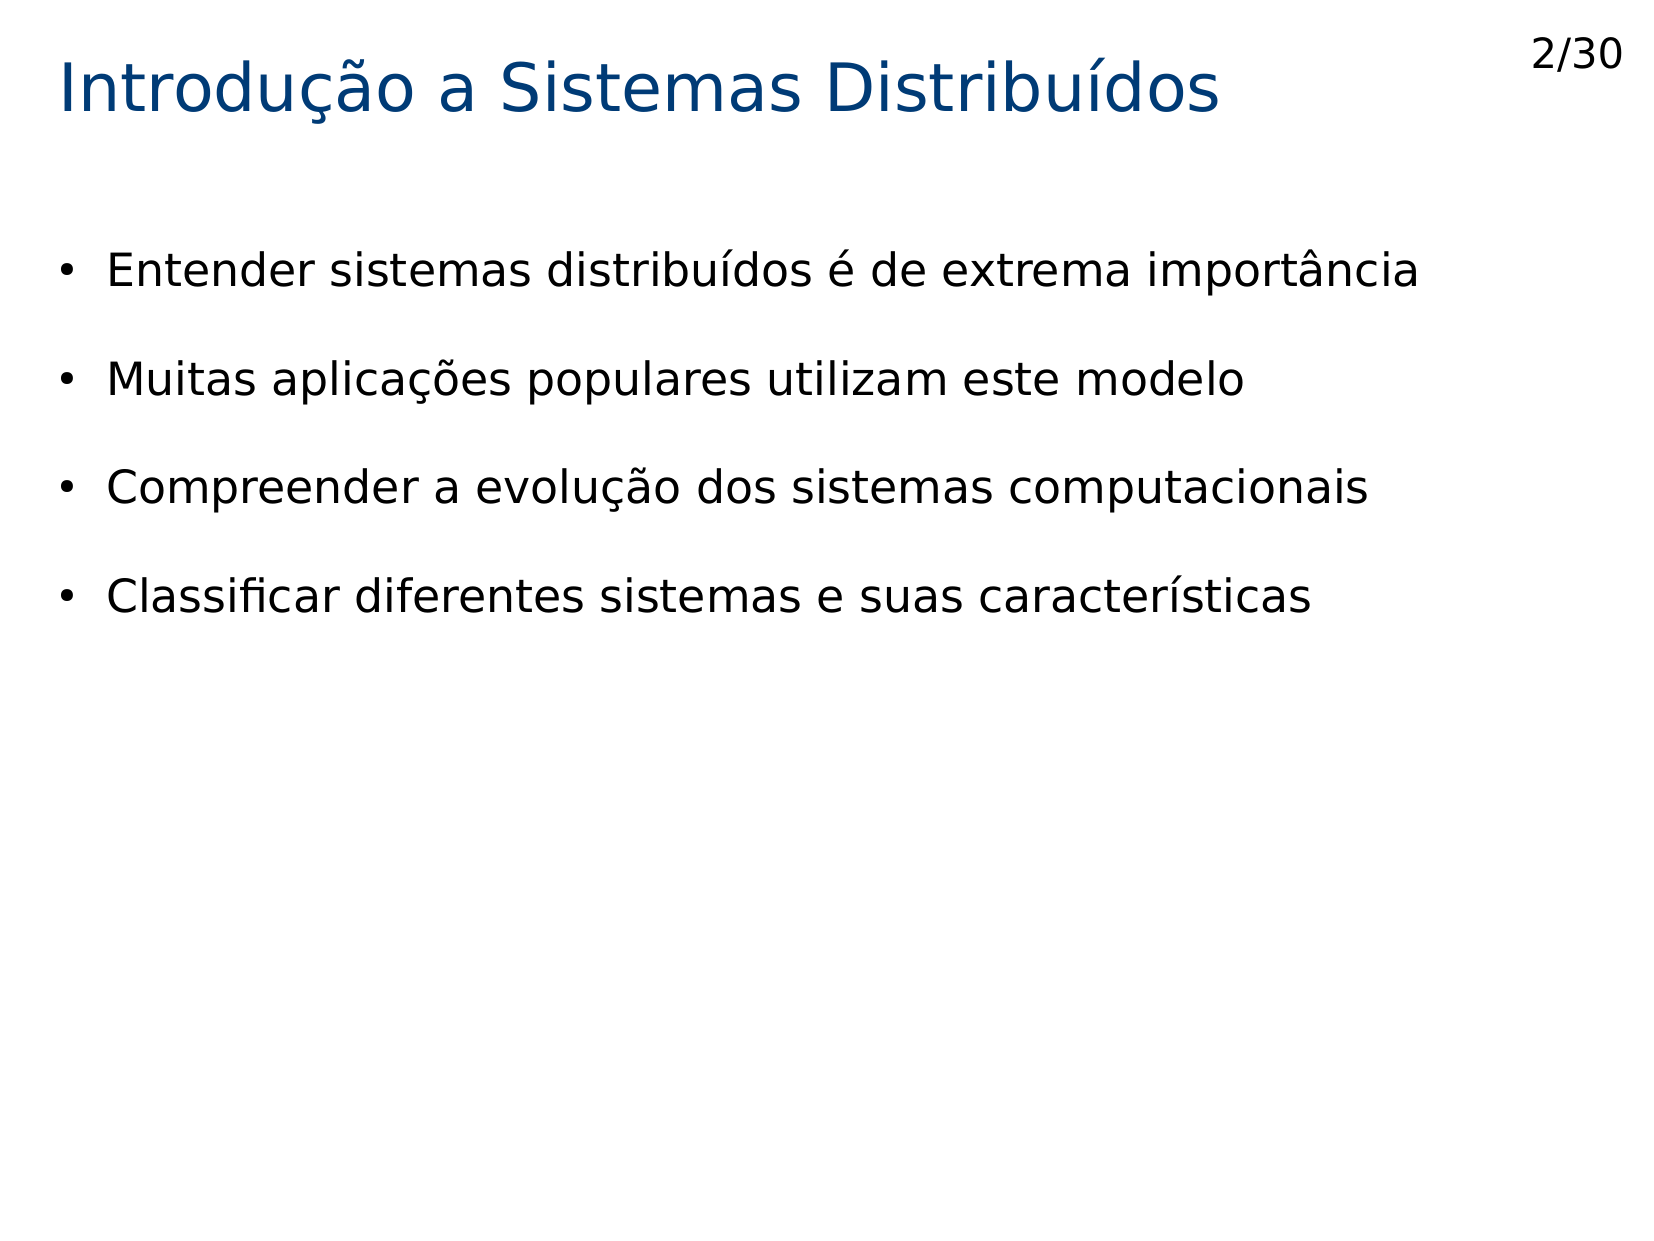

# Introdução a Sistemas Distribuídos
2
Entender sistemas distribuídos é de extrema importância
Muitas aplicações populares utilizam este modelo
Compreender a evolução dos sistemas computacionais
Classificar diferentes sistemas e suas características